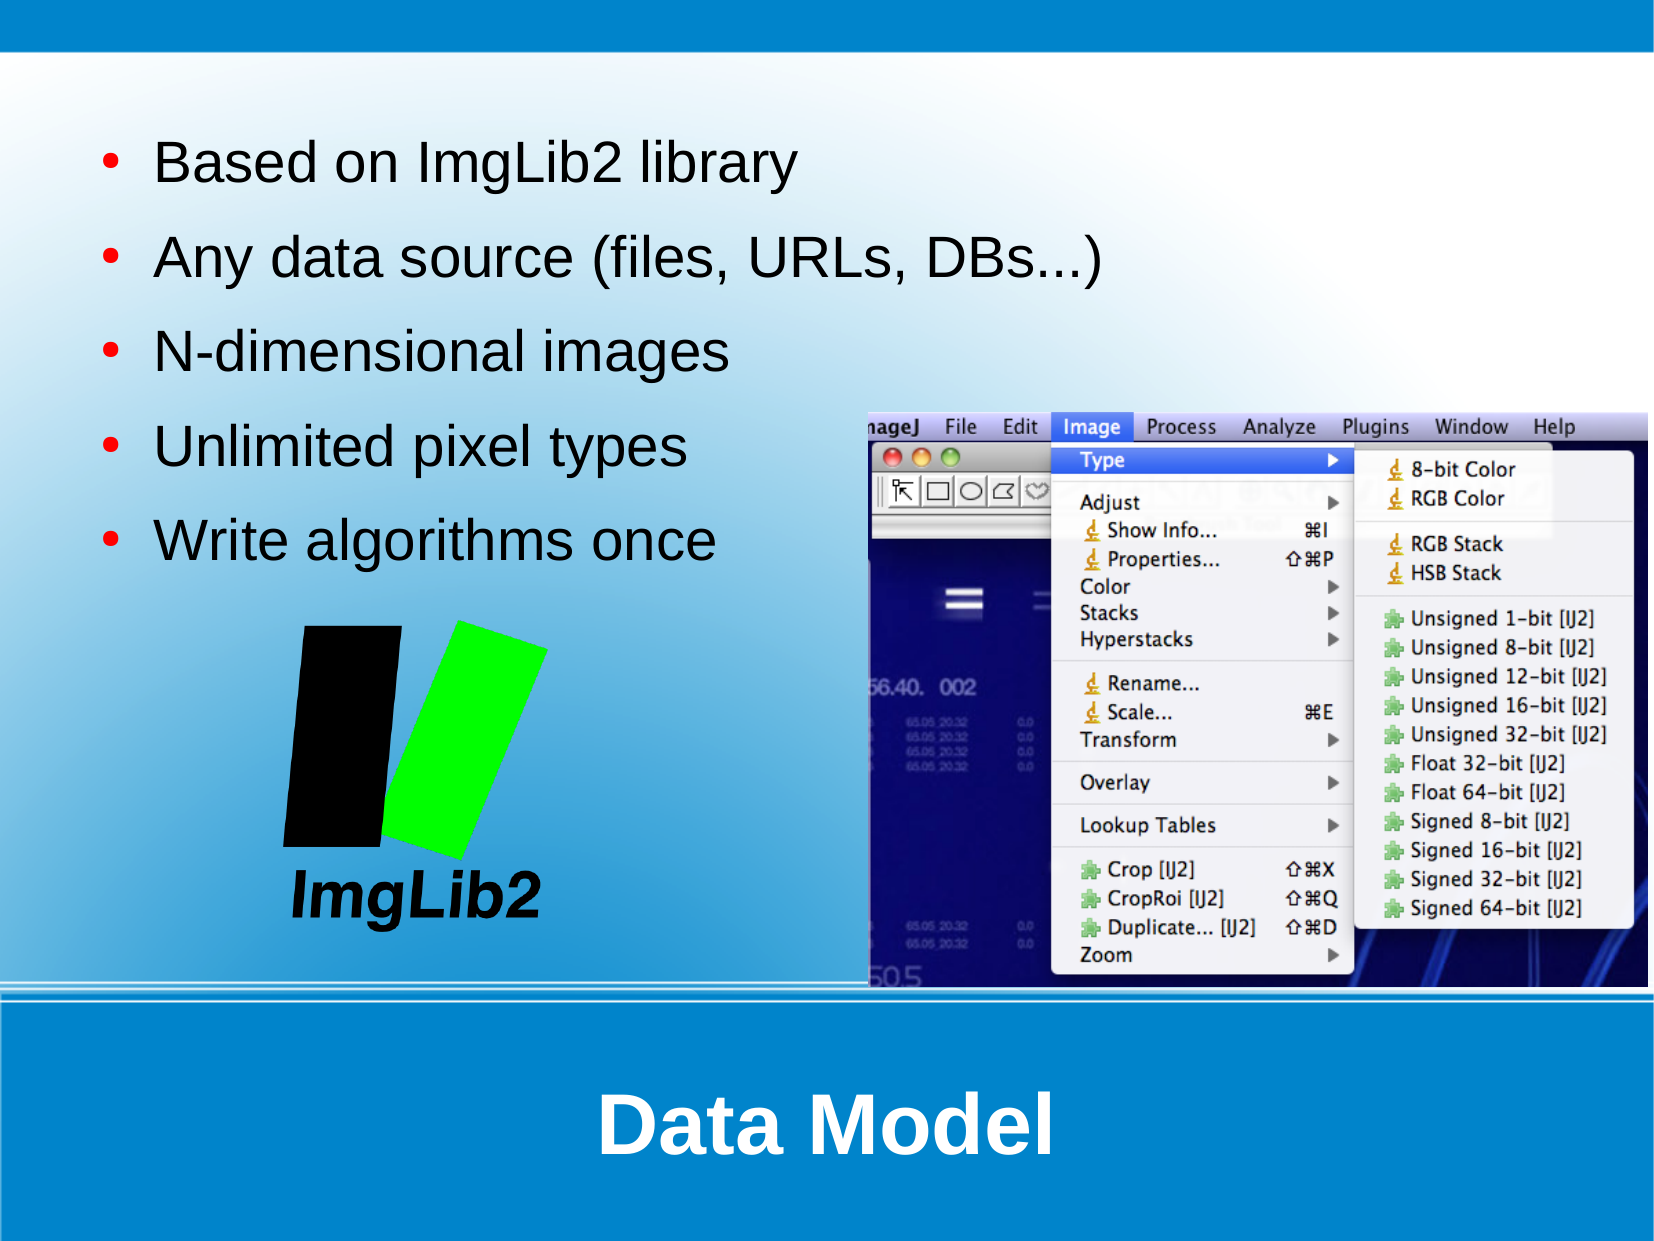

Based on ImgLib2 library
Any data source (files, URLs, DBs...)
N-dimensional images
Unlimited pixel types
Write algorithms once
# Data Model